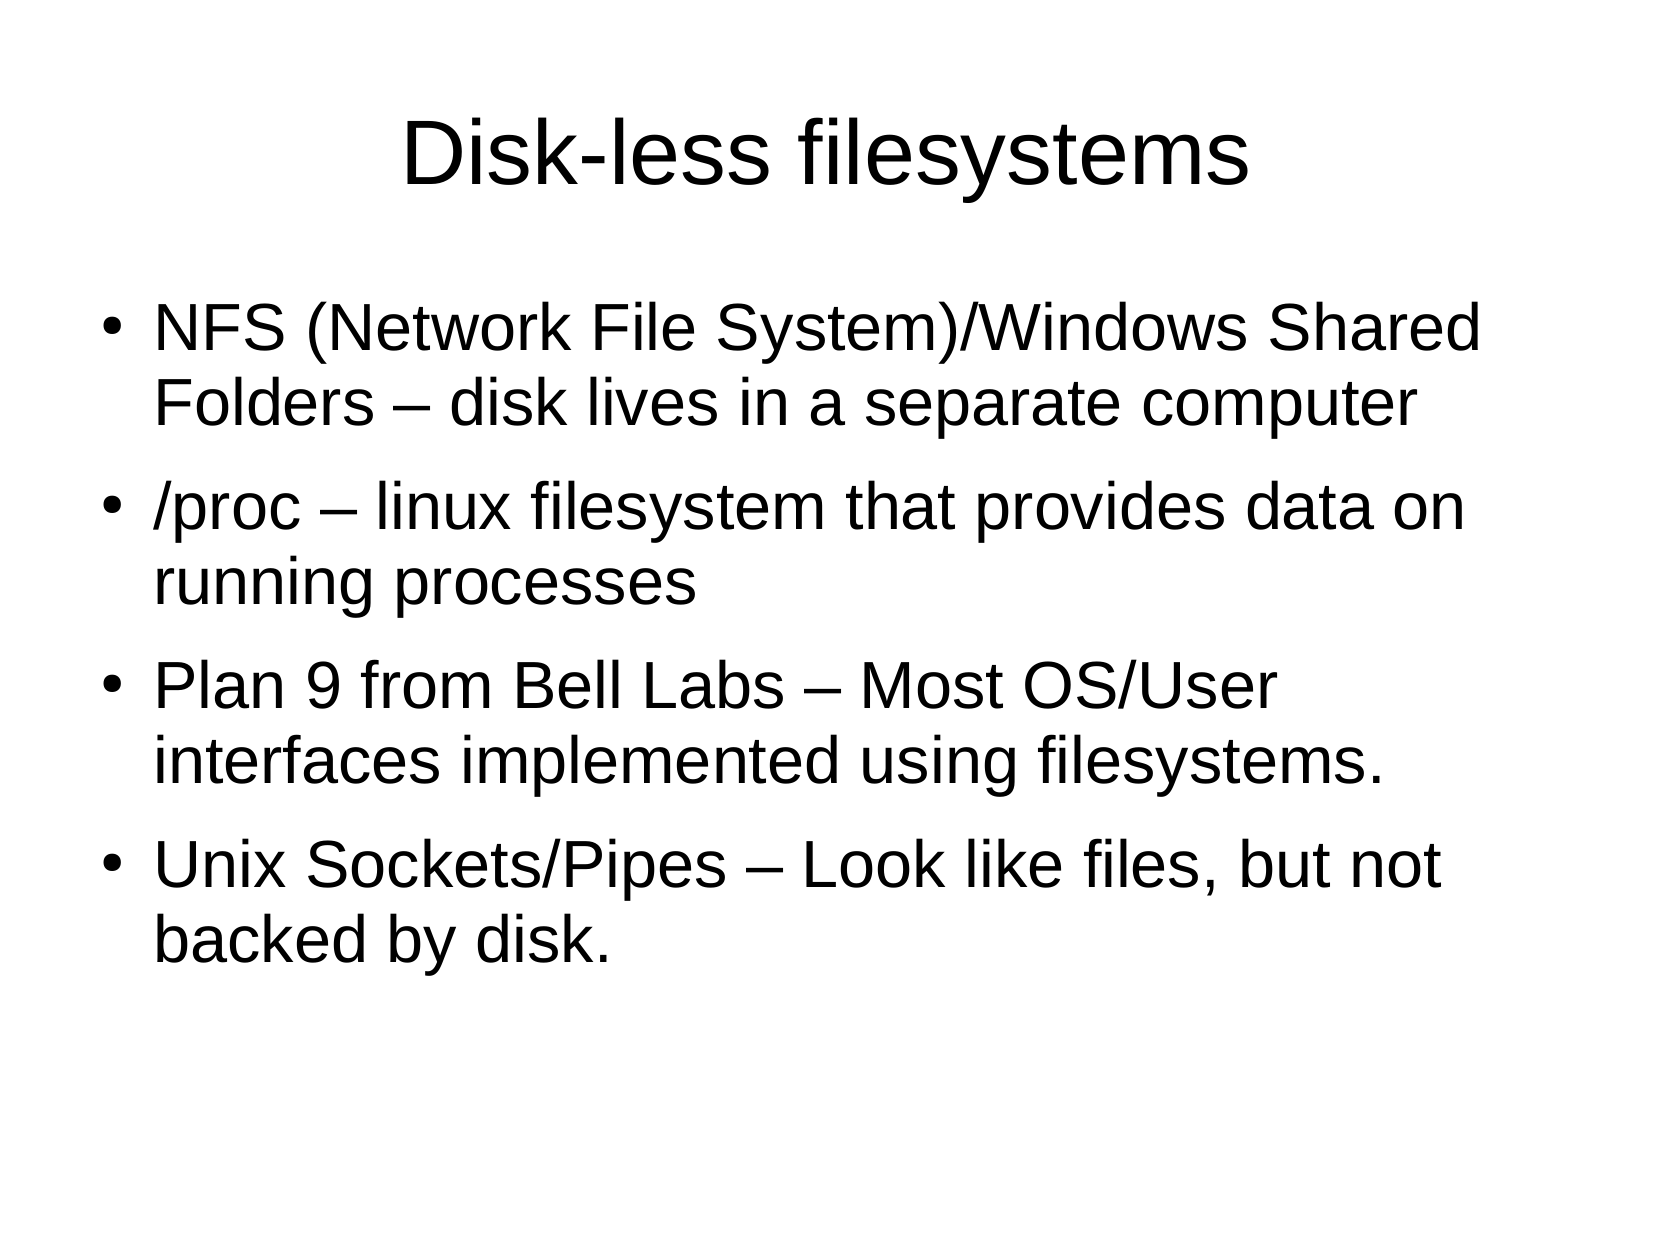

# Disk-less filesystems
NFS (Network File System)/Windows Shared Folders – disk lives in a separate computer
/proc – linux filesystem that provides data on running processes
Plan 9 from Bell Labs – Most OS/User interfaces implemented using filesystems.
Unix Sockets/Pipes – Look like files, but not backed by disk.